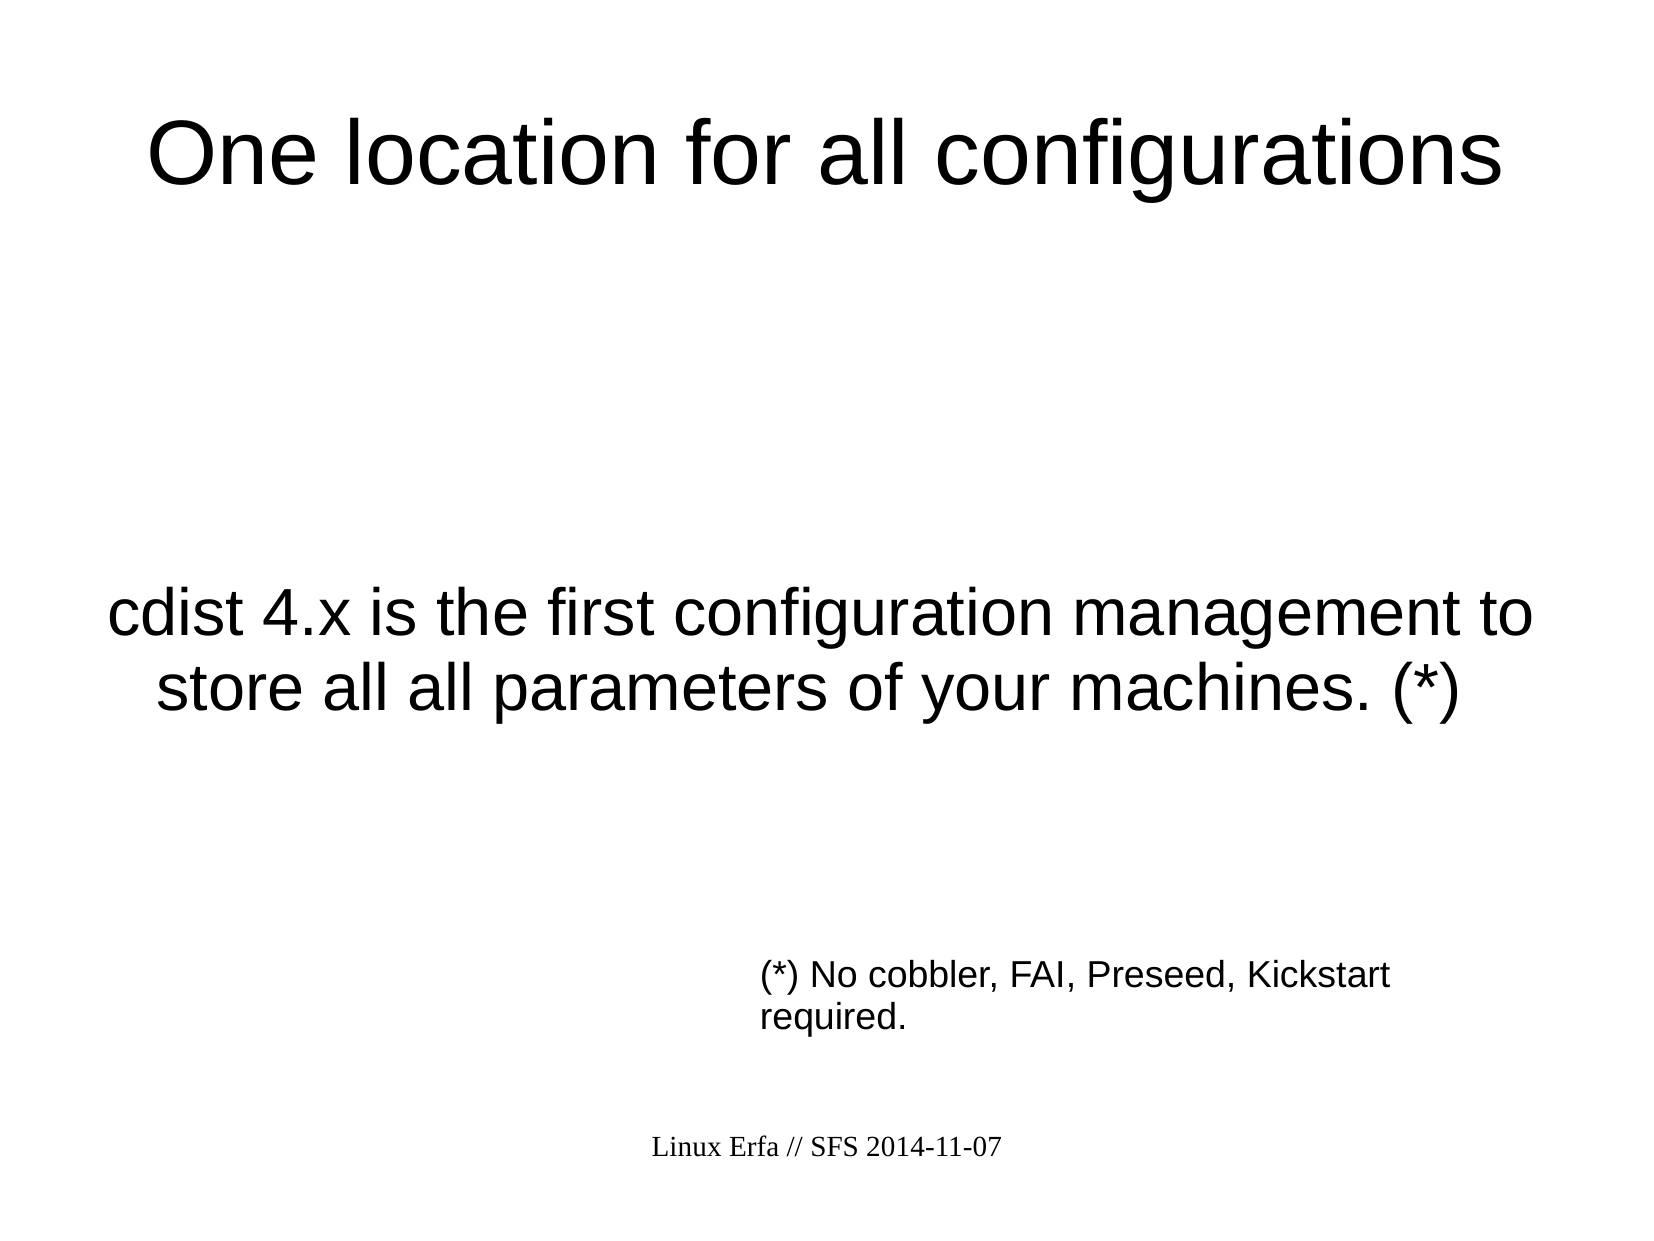

# One location for all configurations
cdist 4.x is the first configuration management to store all all parameters of your machines. (*)
(*) No cobbler, FAI, Preseed, Kickstart required.
Linux Erfa // SFS 2014-11-07